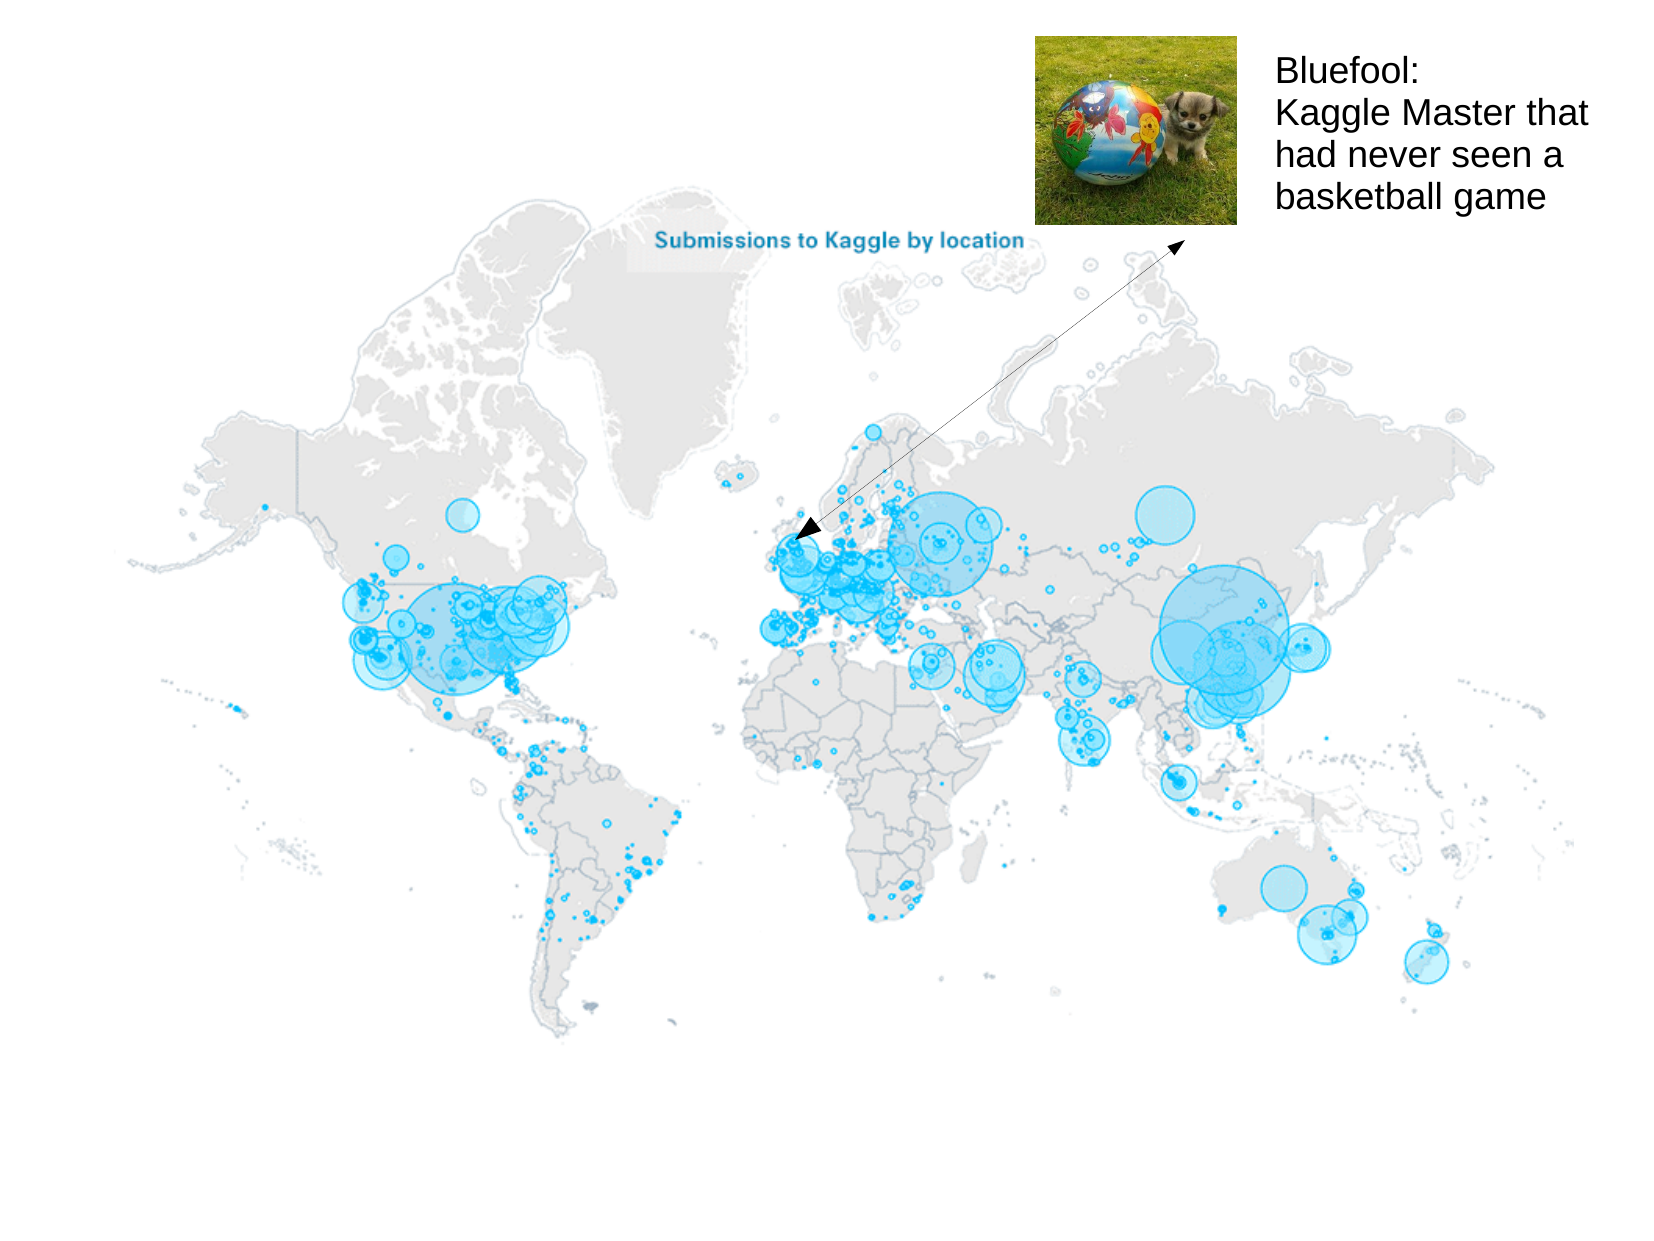

Bluefool:
Kaggle Master that had never seen a basketball game